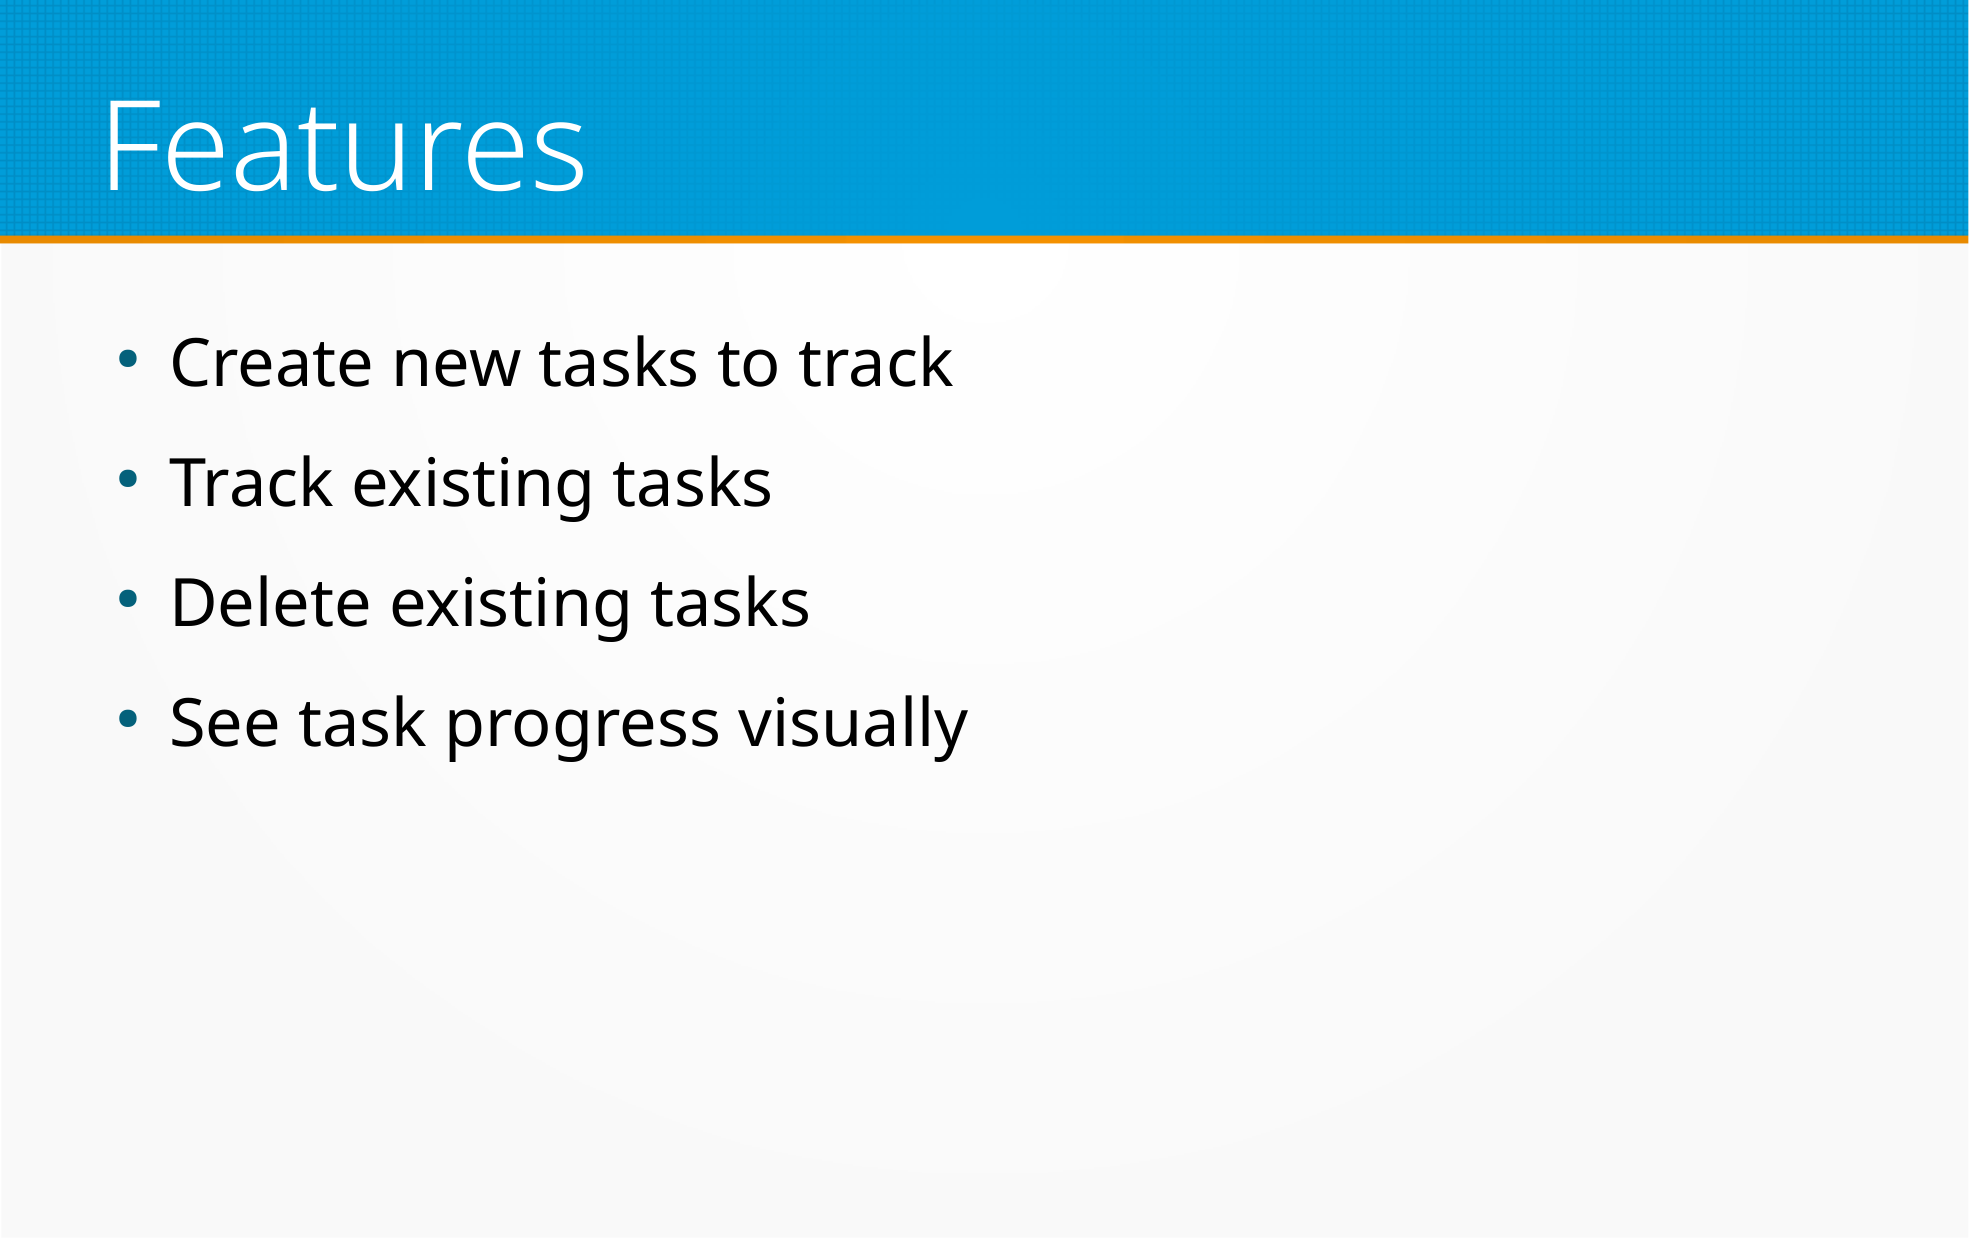

# Features
Create new tasks to track
Track existing tasks
Delete existing tasks
See task progress visually